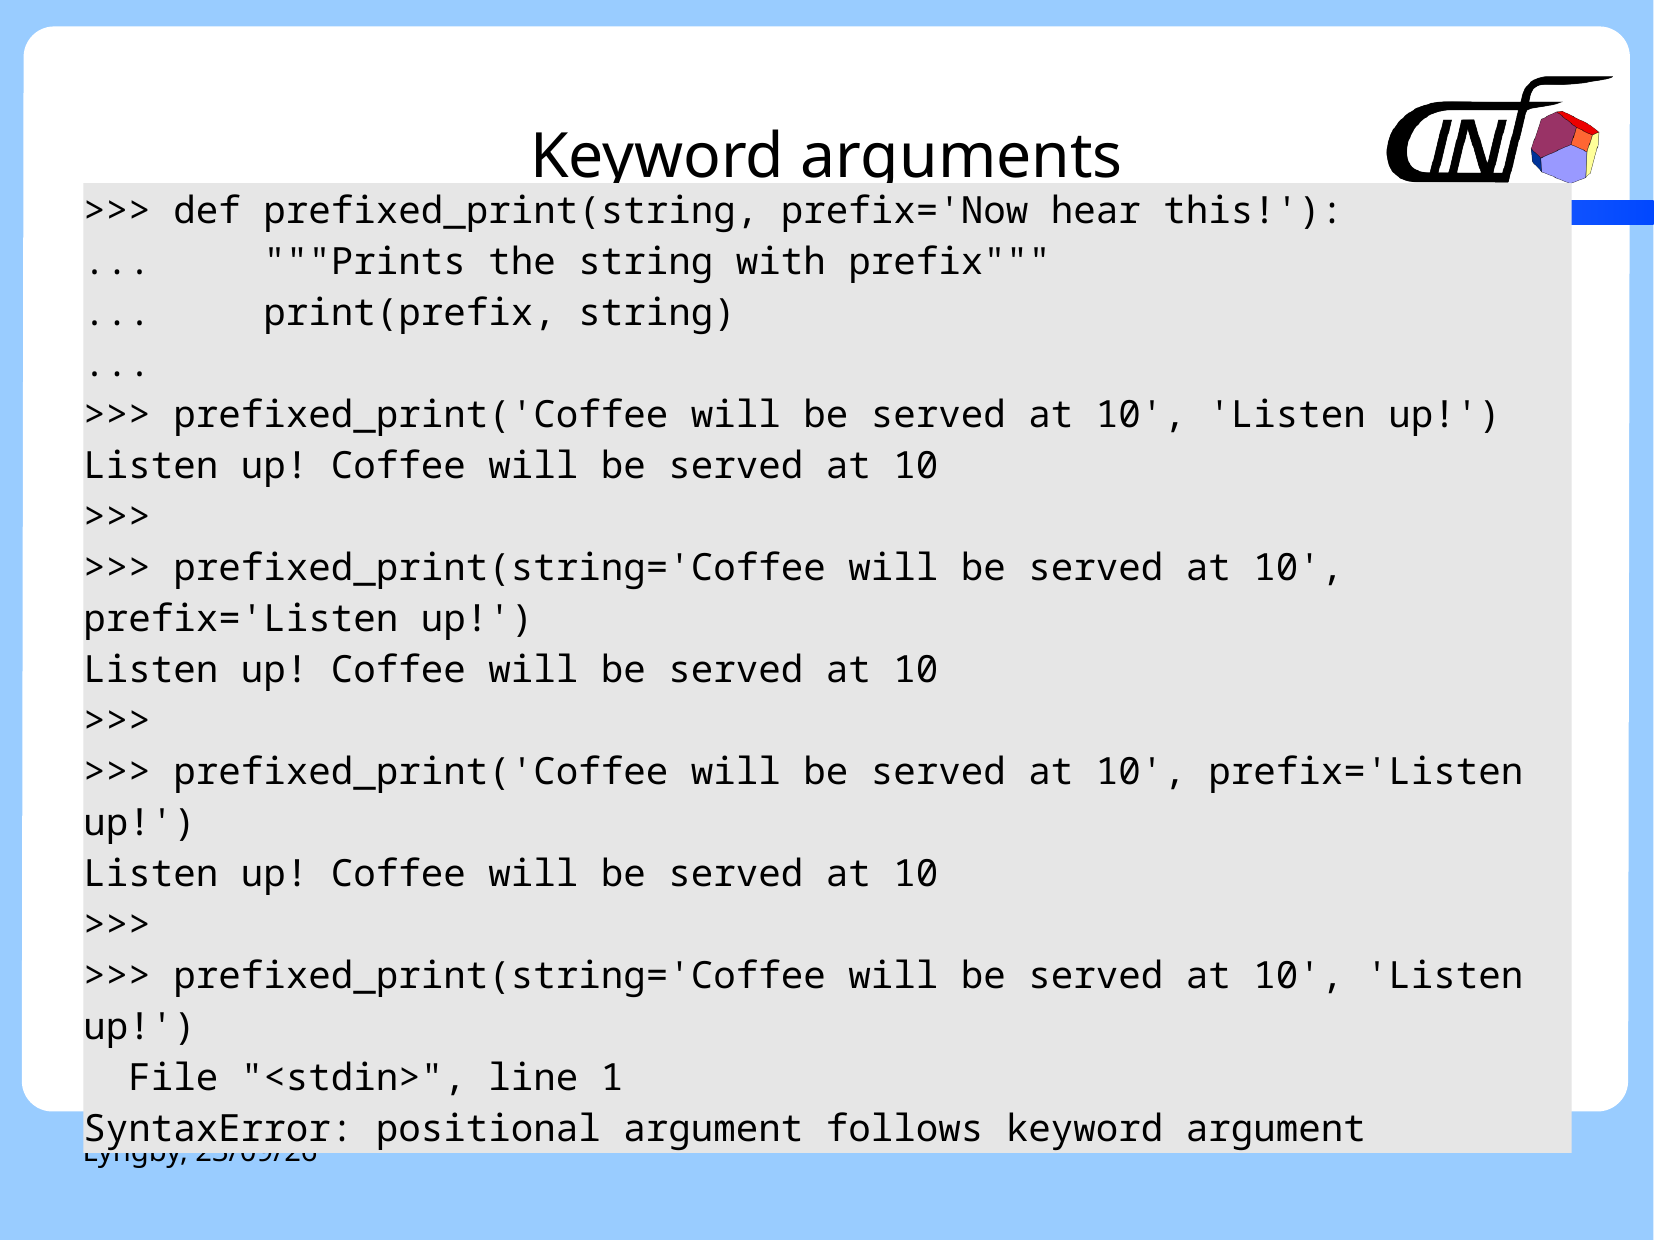

# Keyword arguments
>>> def prefixed_print(string, prefix='Now hear this!'):
... """Prints the string with prefix"""
... print(prefix, string)
...
>>> prefixed_print('Coffee will be served at 10', 'Listen up!')
Listen up! Coffee will be served at 10
>>>
>>> prefixed_print(string='Coffee will be served at 10', prefix='Listen up!')
Listen up! Coffee will be served at 10
>>>
>>> prefixed_print('Coffee will be served at 10', prefix='Listen up!')
Listen up! Coffee will be served at 10
>>>
>>> prefixed_print(string='Coffee will be served at 10', 'Listen up!')
 File "<stdin>", line 1
SyntaxError: positional argument follows keyword argument